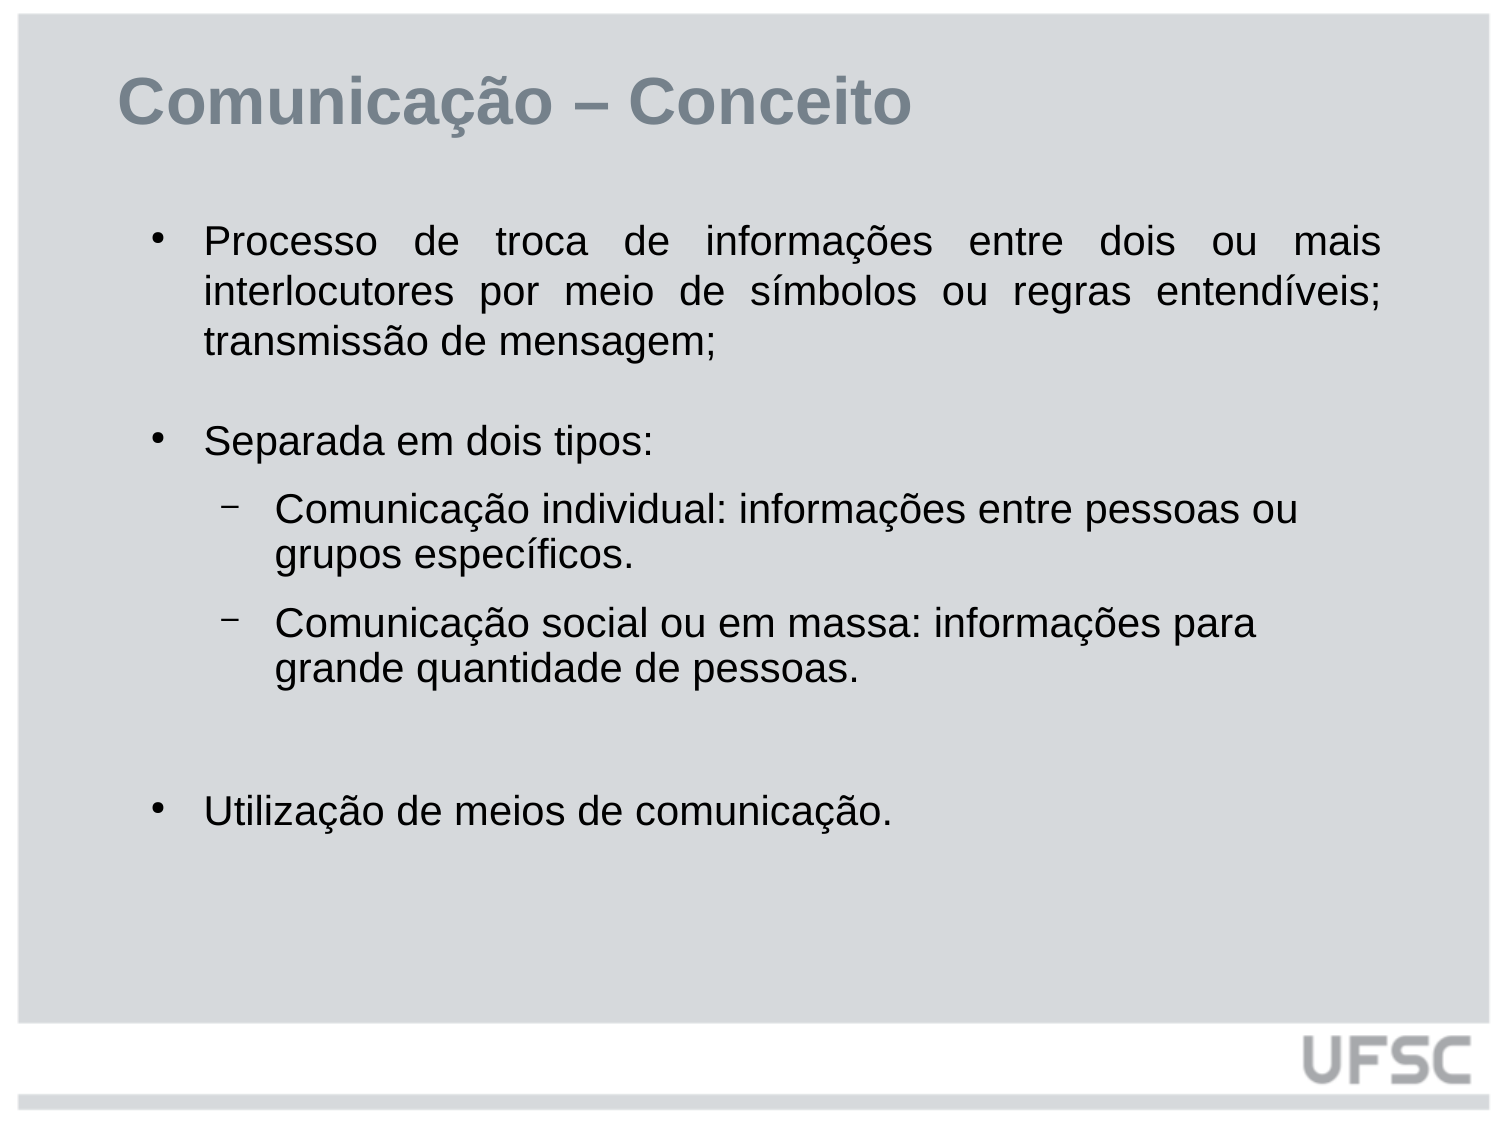

# Comunicação – Conceito
Processo de troca de informações entre dois ou mais interlocutores por meio de símbolos ou regras entendíveis; transmissão de mensagem;
Separada em dois tipos:
Comunicação individual: informações entre pessoas ou grupos específicos.
Comunicação social ou em massa: informações para grande quantidade de pessoas.
Utilização de meios de comunicação.